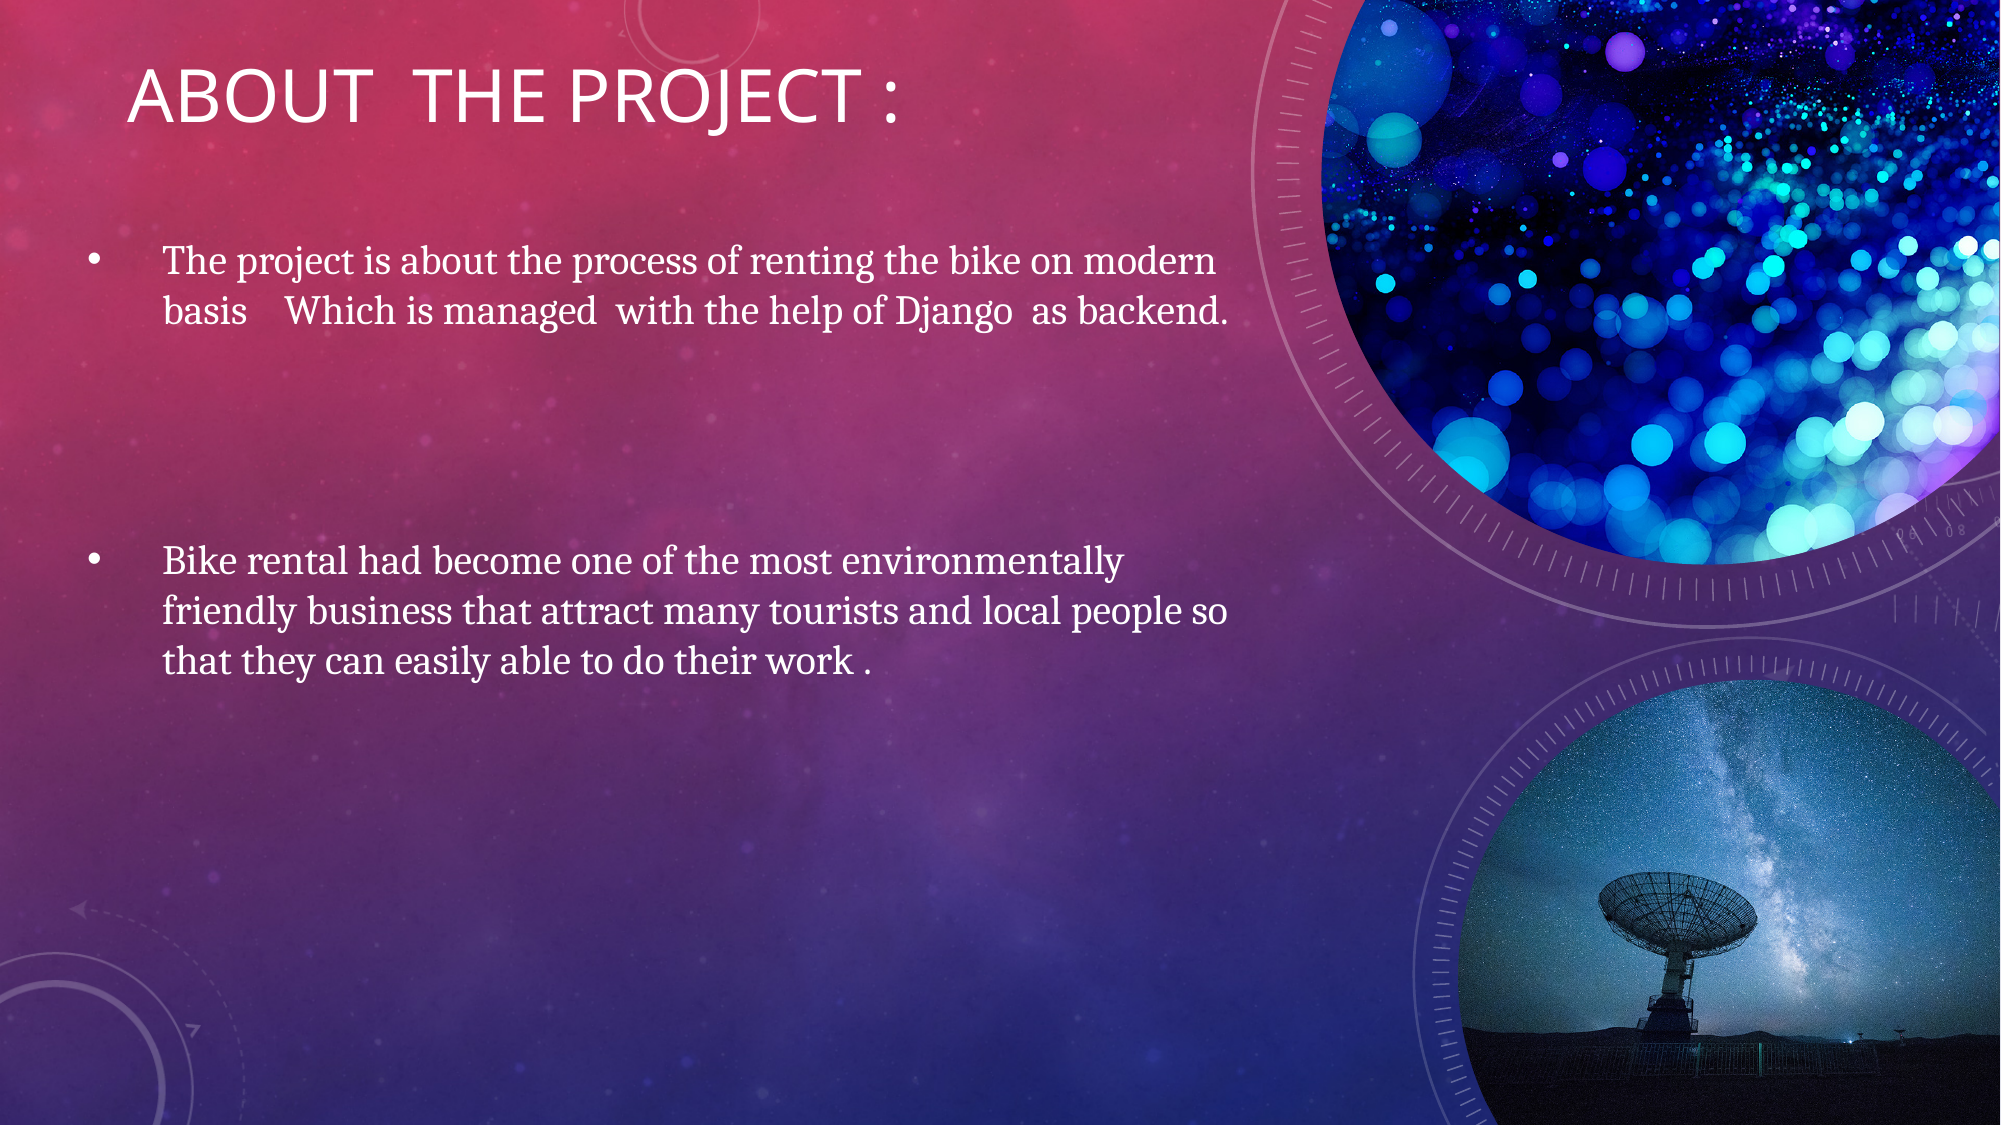

# About  the project :
The project is about the process of renting the bike on modern basis    Which is managed  with the help of Django  as backend.
Bike rental had become one of the most environmentally friendly business that attract many tourists and local people so that they can easily able to do their work .